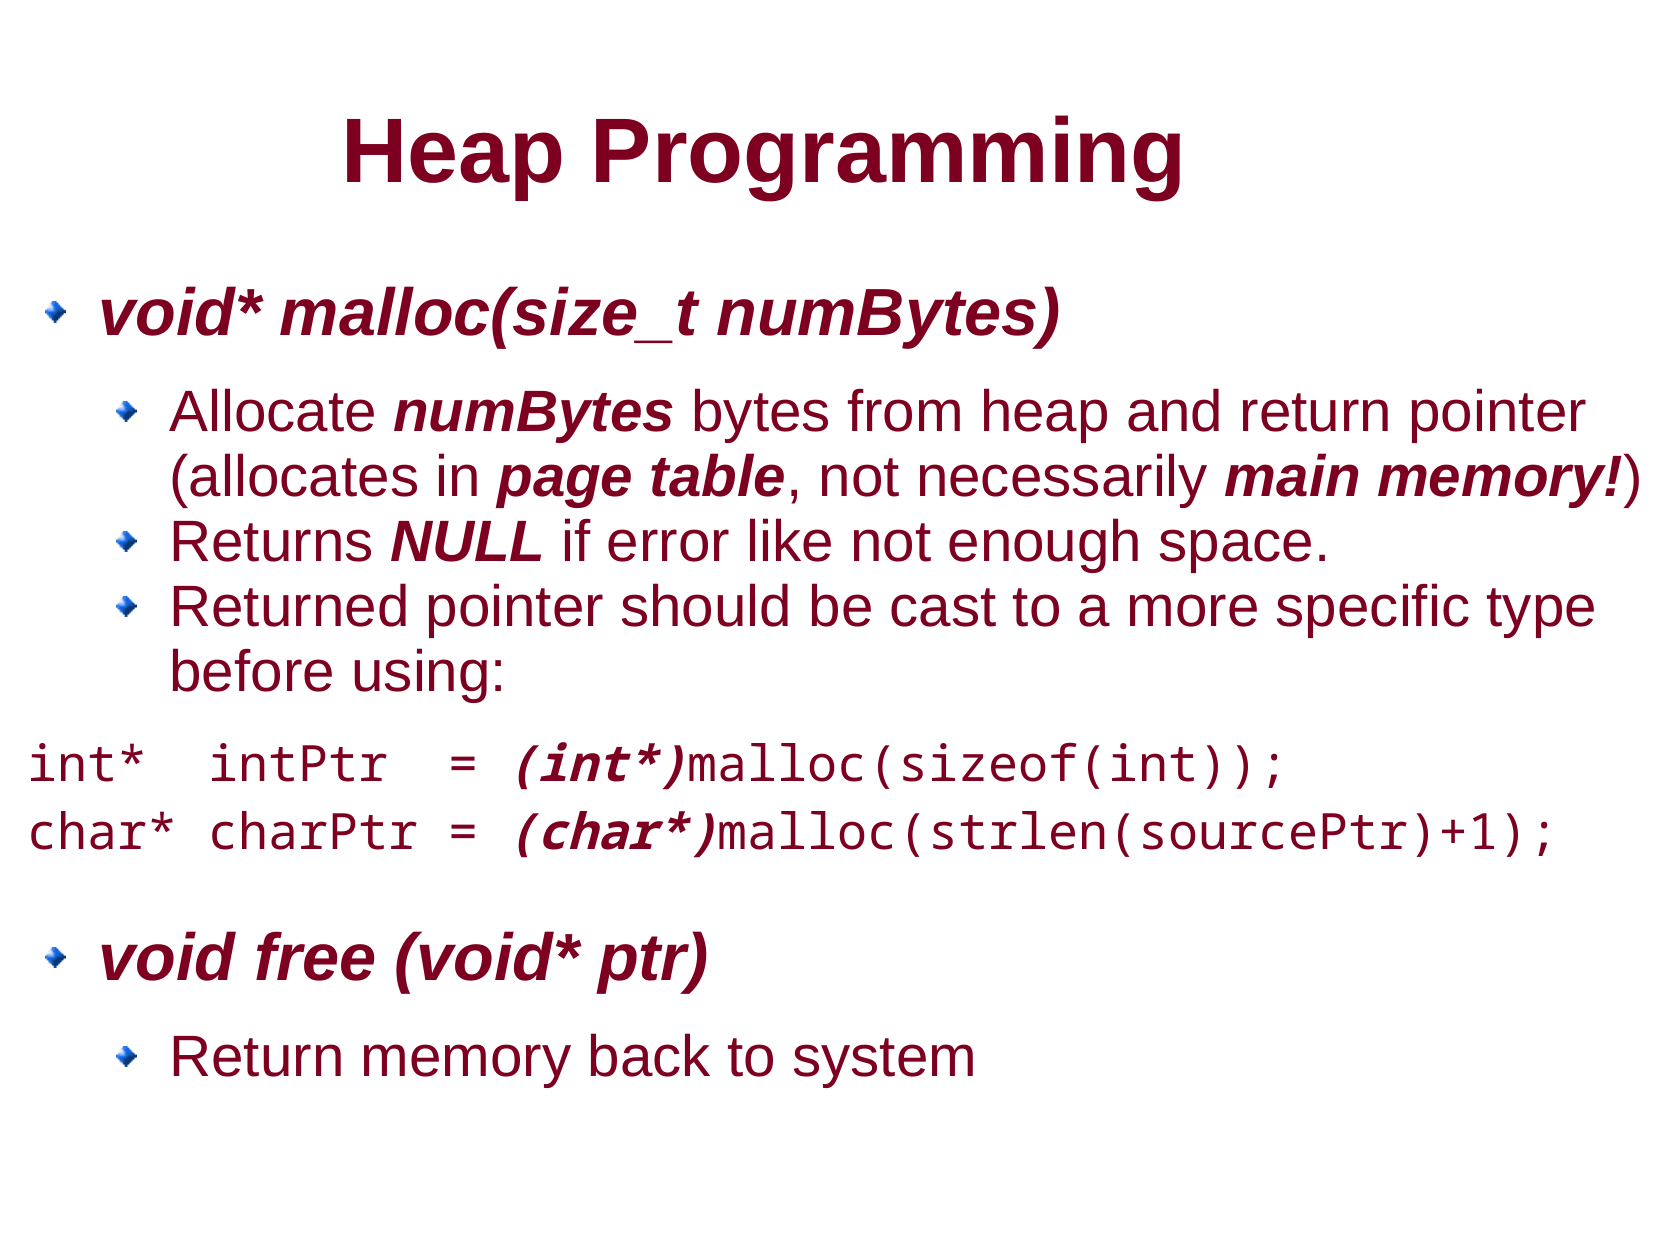

# Heap Programming
void* malloc(size_t numBytes)
Allocate numBytes bytes from heap and return pointer (allocates in page table, not necessarily main memory!)
Returns NULL if error like not enough space.
Returned pointer should be cast to a more specific type before using:
int* intPtr = (int*)malloc(sizeof(int));
char* charPtr = (char*)malloc(strlen(sourcePtr)+1);
void free (void* ptr)
Return memory back to system